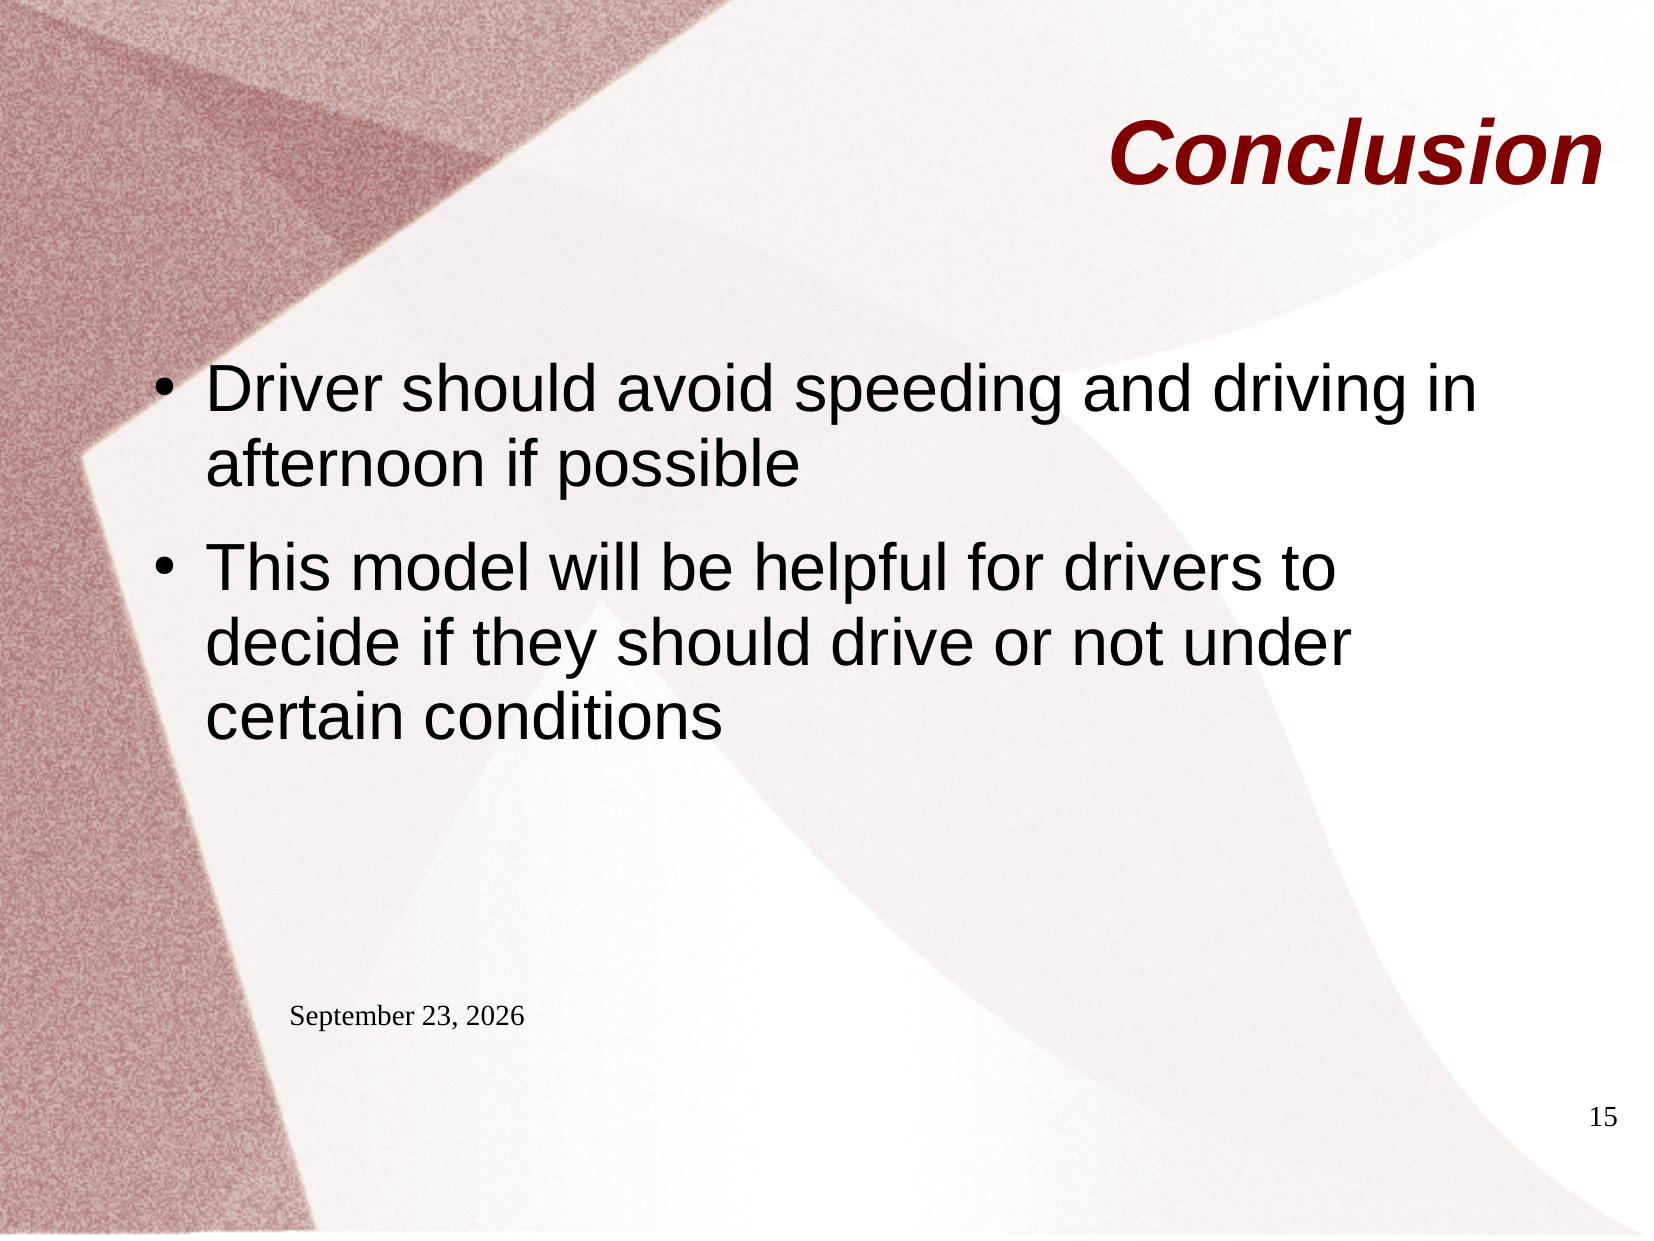

# Conclusion
Driver should avoid speeding and driving in afternoon if possible
This model will be helpful for drivers to decide if they should drive or not under certain conditions
15